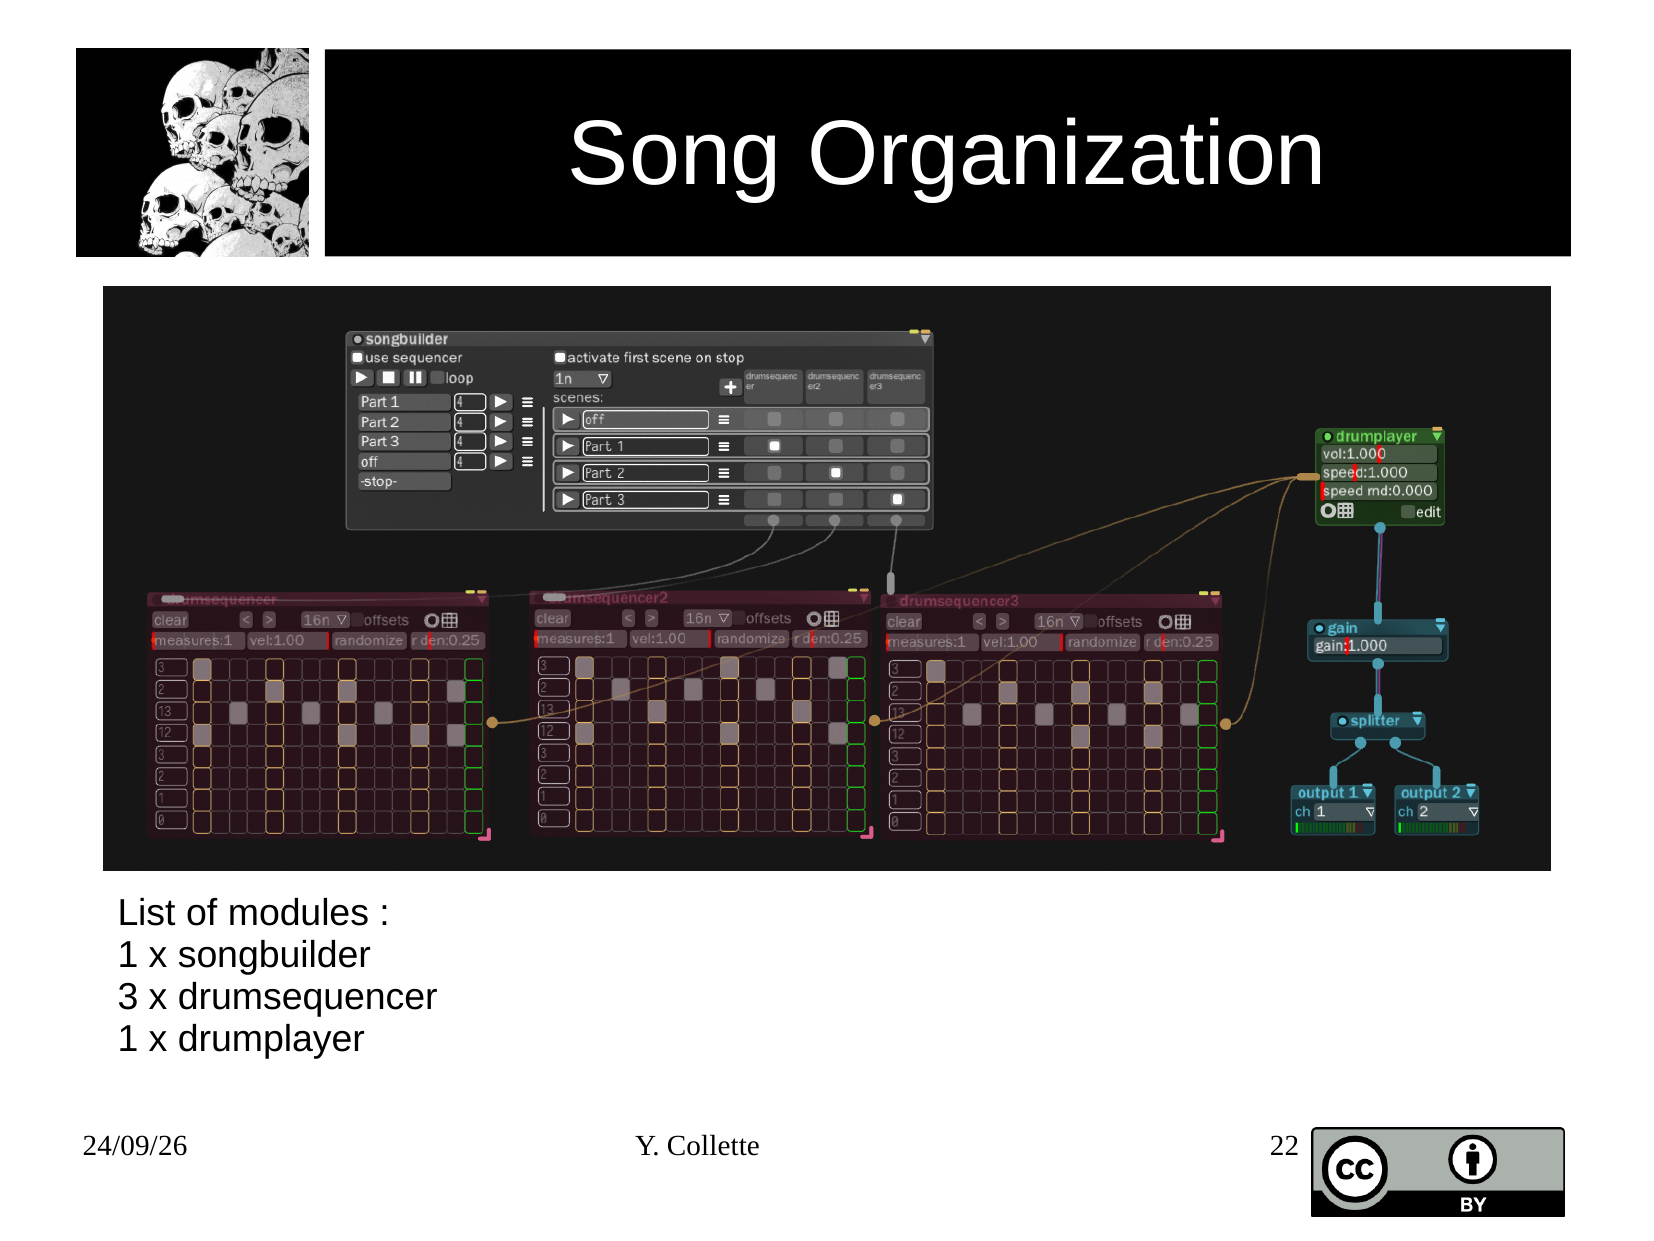

# Song Organization
List of modules :
1 x songbuilder
3 x drumsequencer
1 x drumplayer
Y. Collette
22